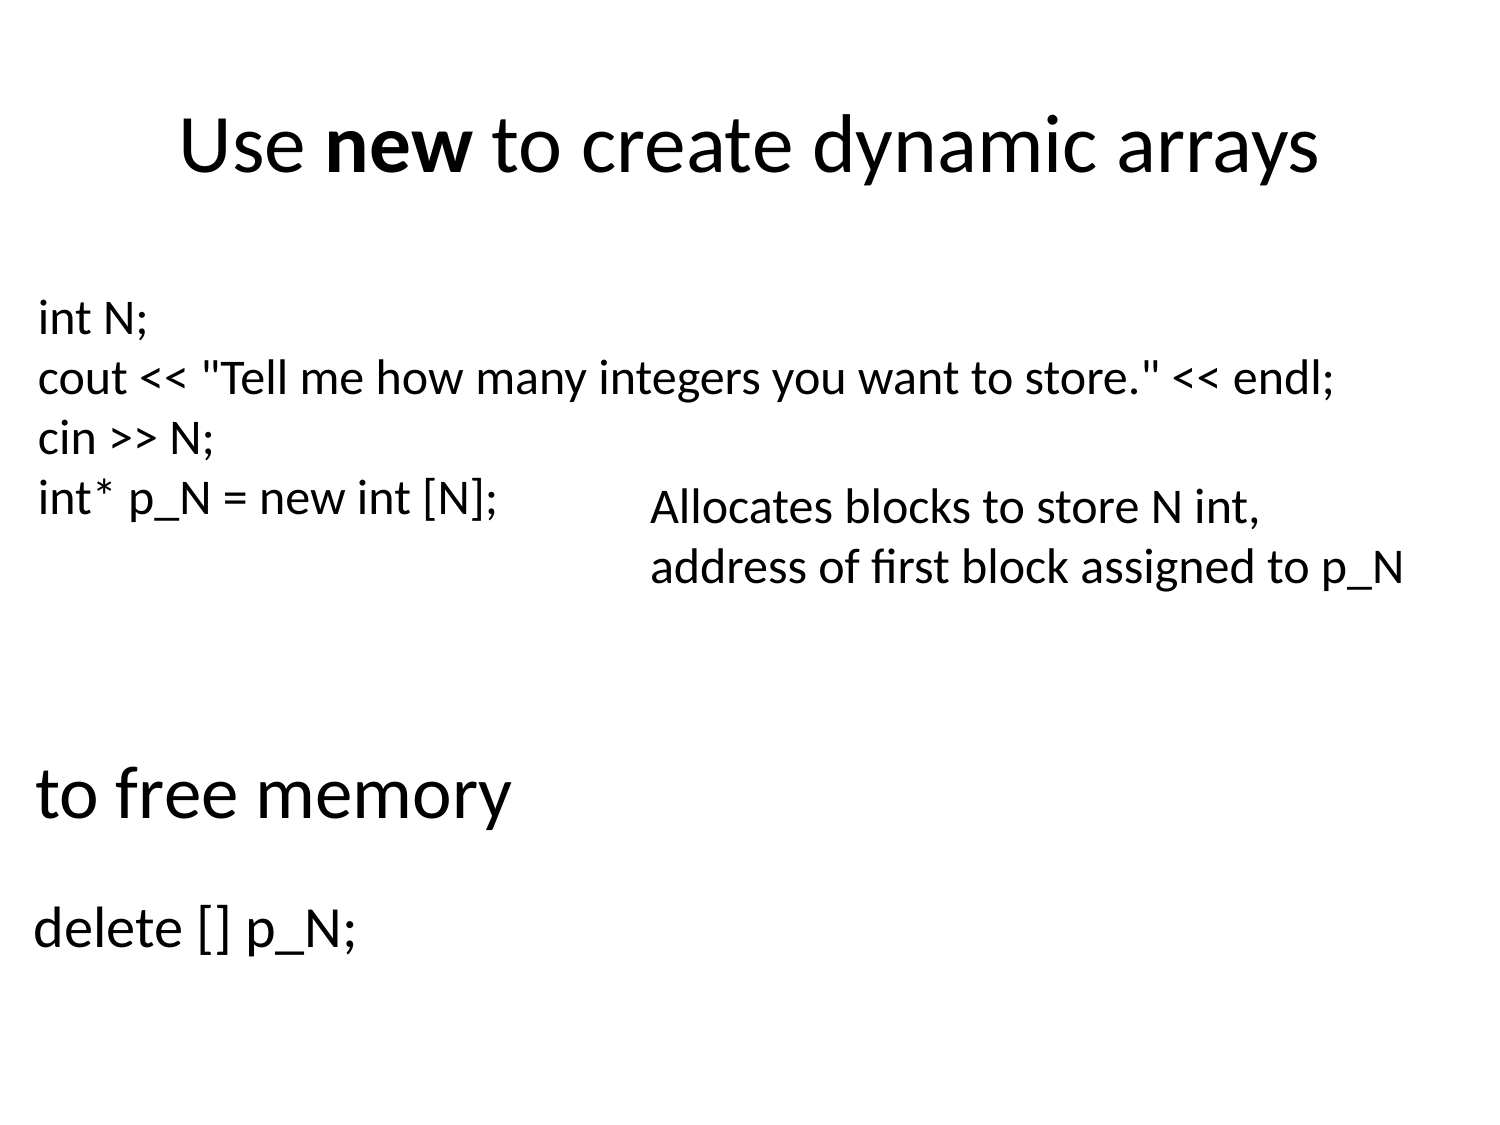

# Use new to create dynamic arrays
int N;
cout << "Tell me how many integers you want to store." << endl;
cin >> N;
int* p_N = new int [N];
Allocates blocks to store N int,
address of first block assigned to p_N
to free memory
delete [] p_N;